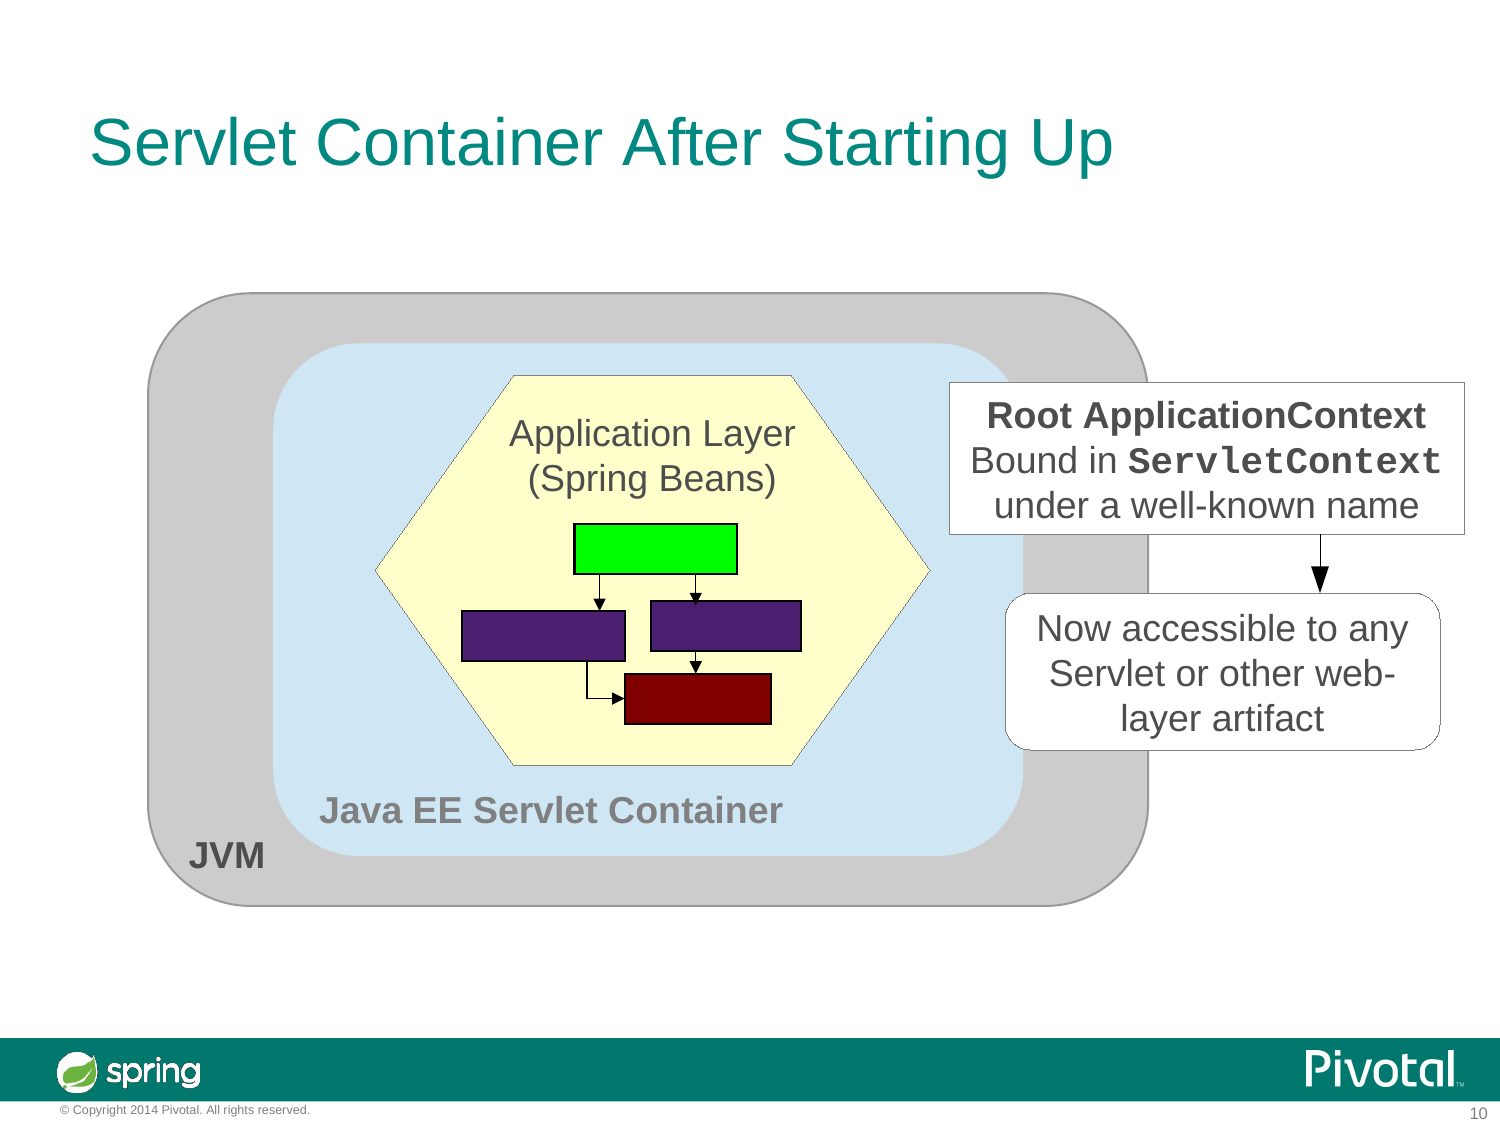

# Servlet Container After Starting Up
 JVM
 Java EE Servlet Container
Root ApplicationContext
Bound in ServletContext
under a well-known name
Application Layer
(Spring Beans)
Now accessible to any Servlet or other web-layer artifact